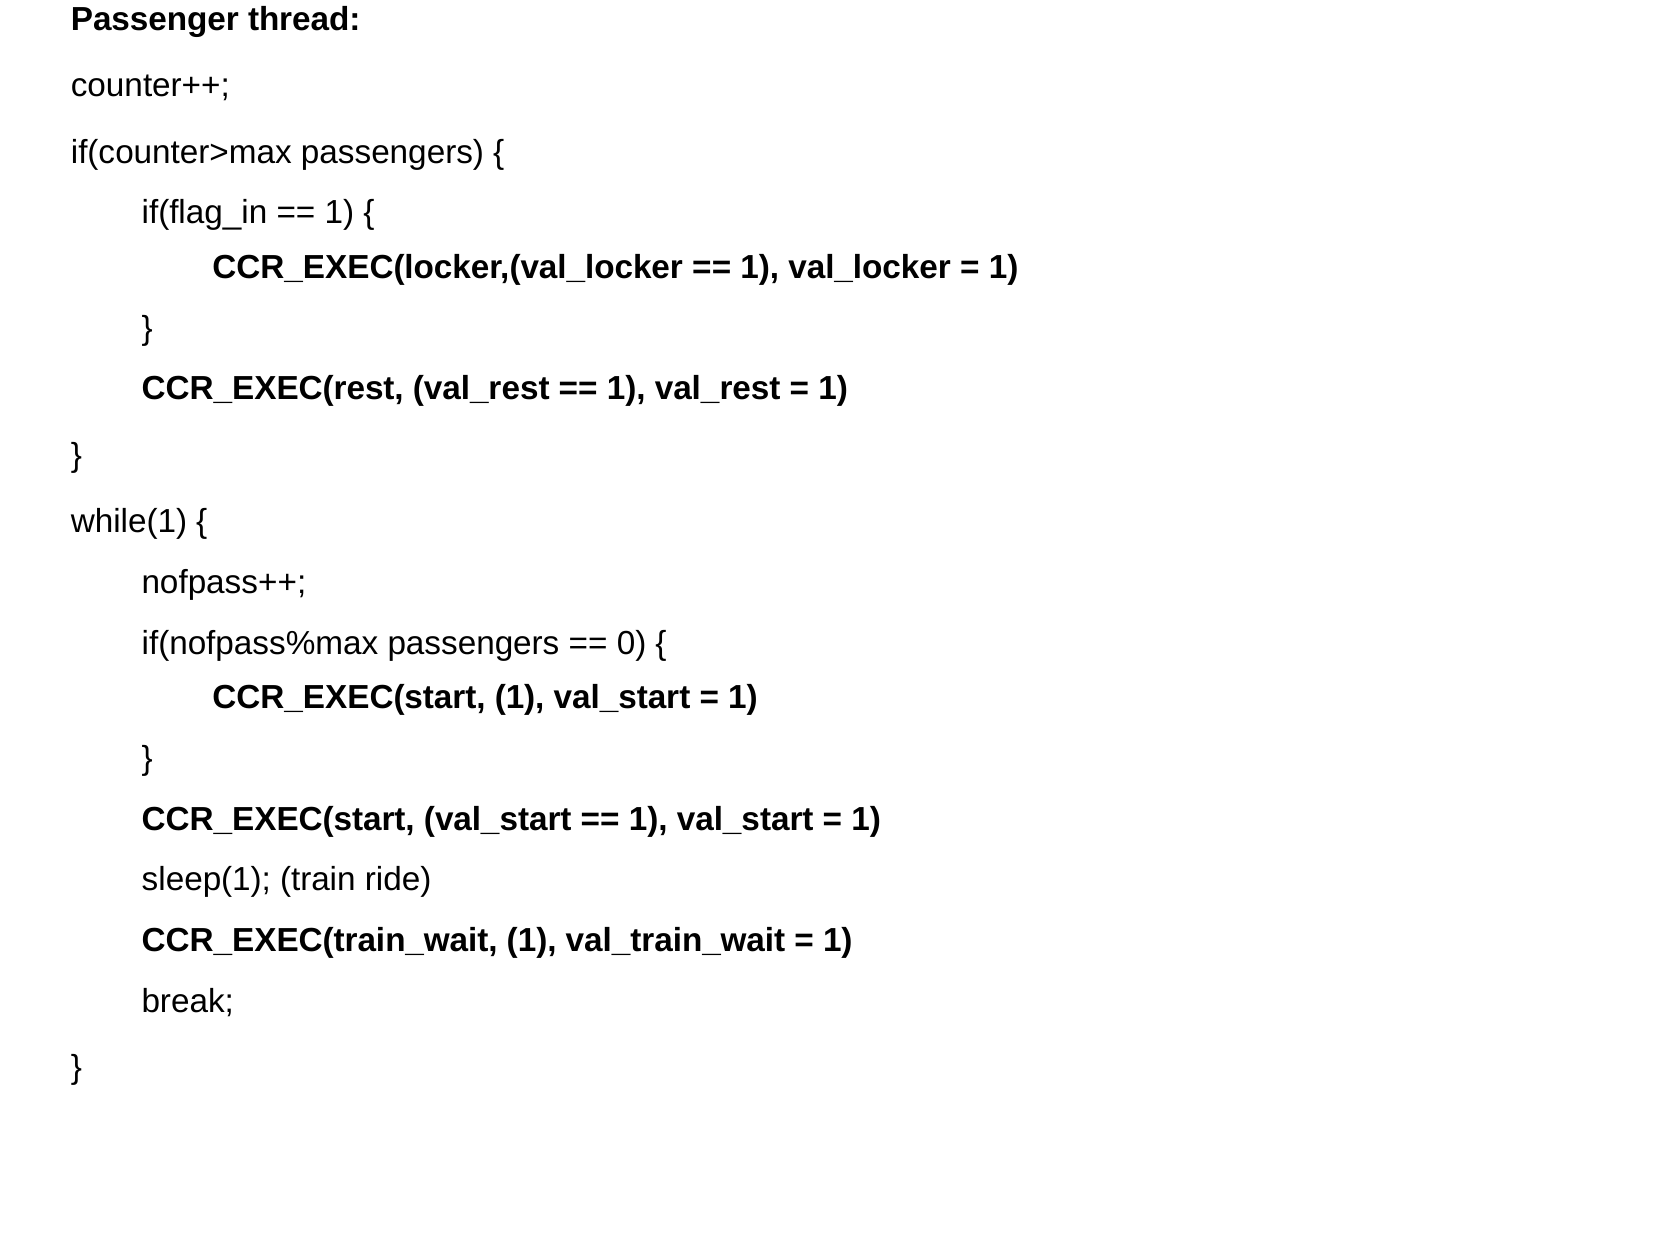

# Passenger thread:
counter++;
if(counter>max passengers) {
if(flag_in == 1) {
CCR_EXEC(locker,(val_locker == 1), val_locker = 1)
}
CCR_EXEC(rest, (val_rest == 1), val_rest = 1)
}
while(1) {
nofpass++;
if(nofpass%max passengers == 0) {
CCR_EXEC(start, (1), val_start = 1)
}
CCR_EXEC(start, (val_start == 1), val_start = 1)
sleep(1); (train ride)
CCR_EXEC(train_wait, (1), val_train_wait = 1)
break;
}